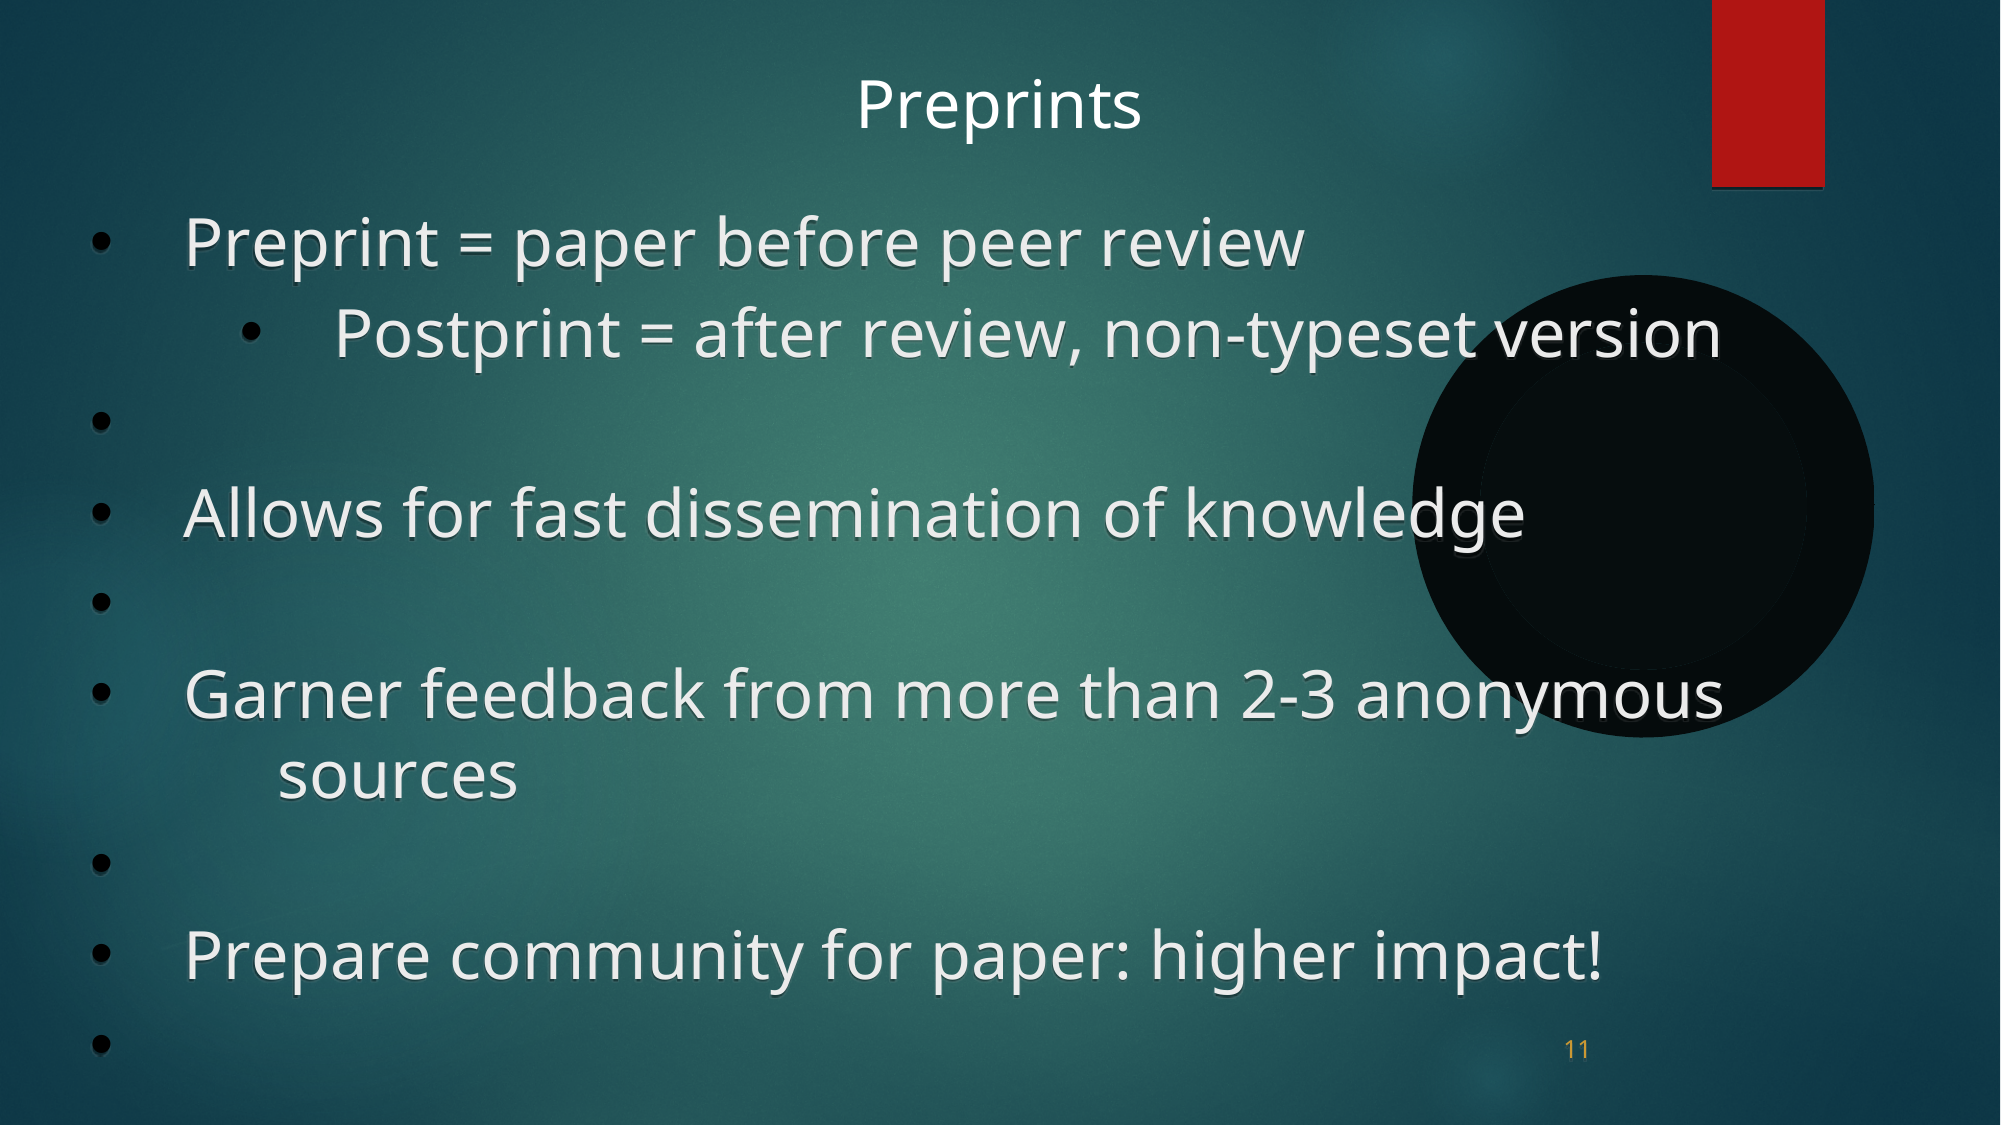

# Preprints
Preprint = paper before peer review
Postprint = after review, non-typeset version
Allows for fast dissemination of knowledge
Garner feedback from more than 2-3 anonymous sources
Prepare community for paper: higher impact!